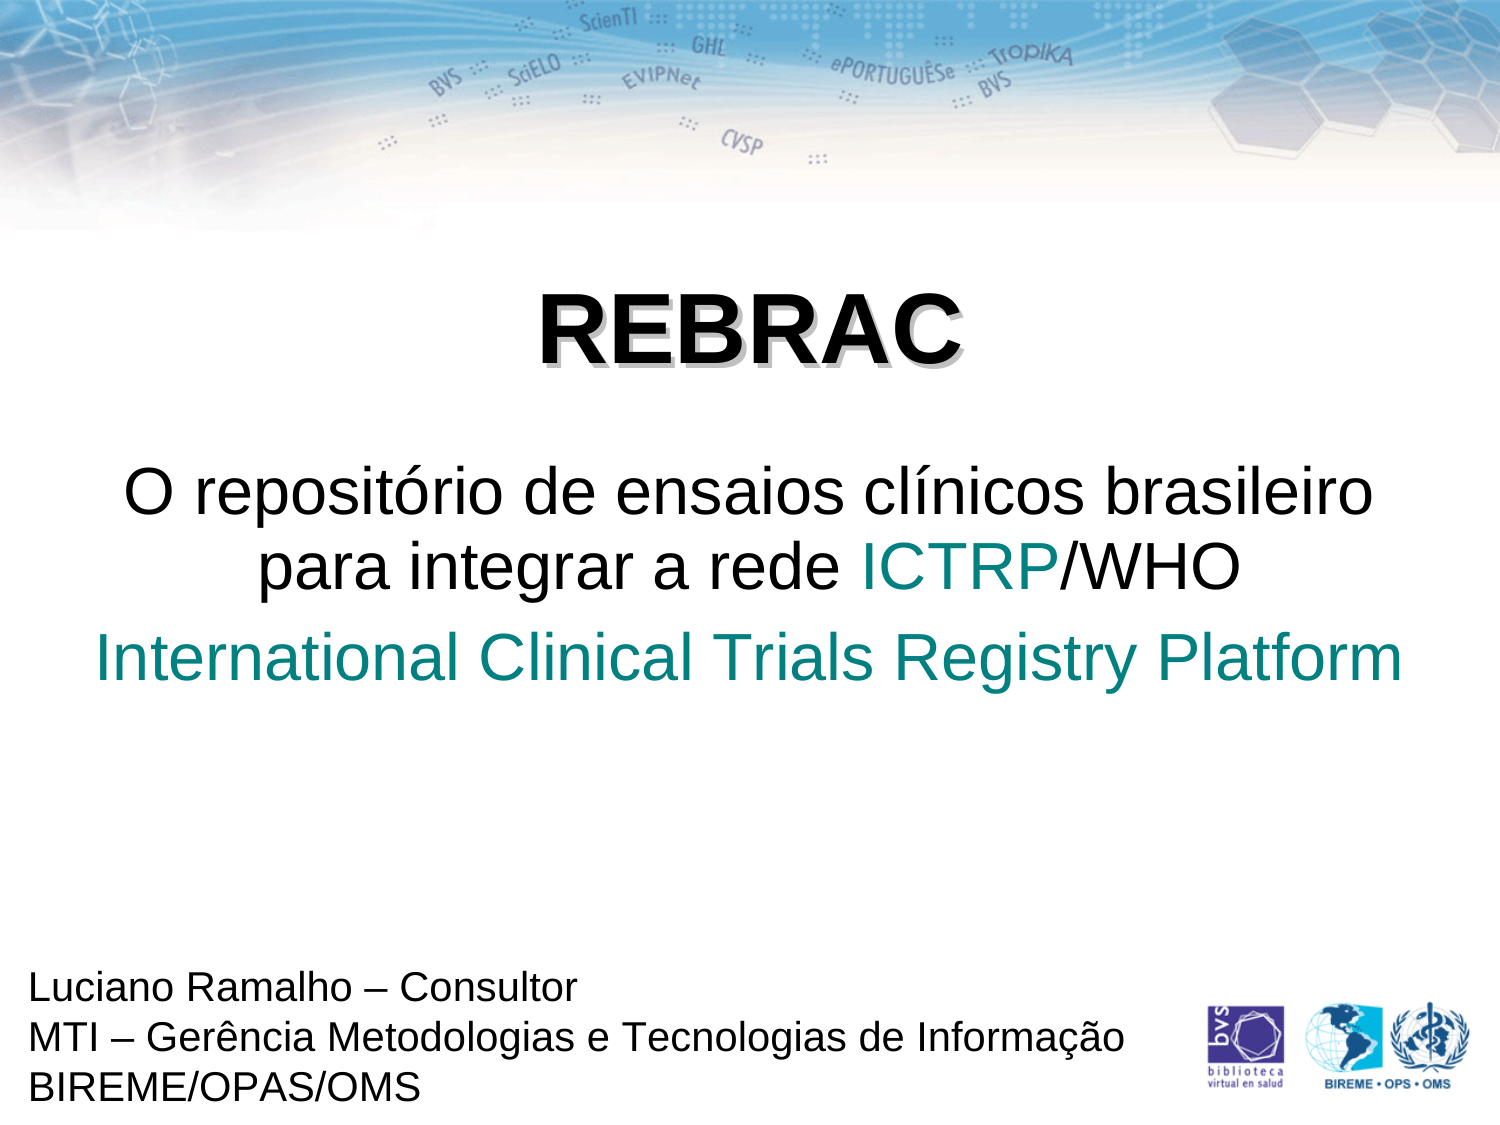

# REBRAC
O repositório de ensaios clínicos brasileiro para integrar a rede ICTRP/WHO
International Clinical Trials Registry Platform
Luciano Ramalho – Consultor
MTI – Gerência Metodologias e Tecnologias de Informação
BIREME/OPAS/OMS